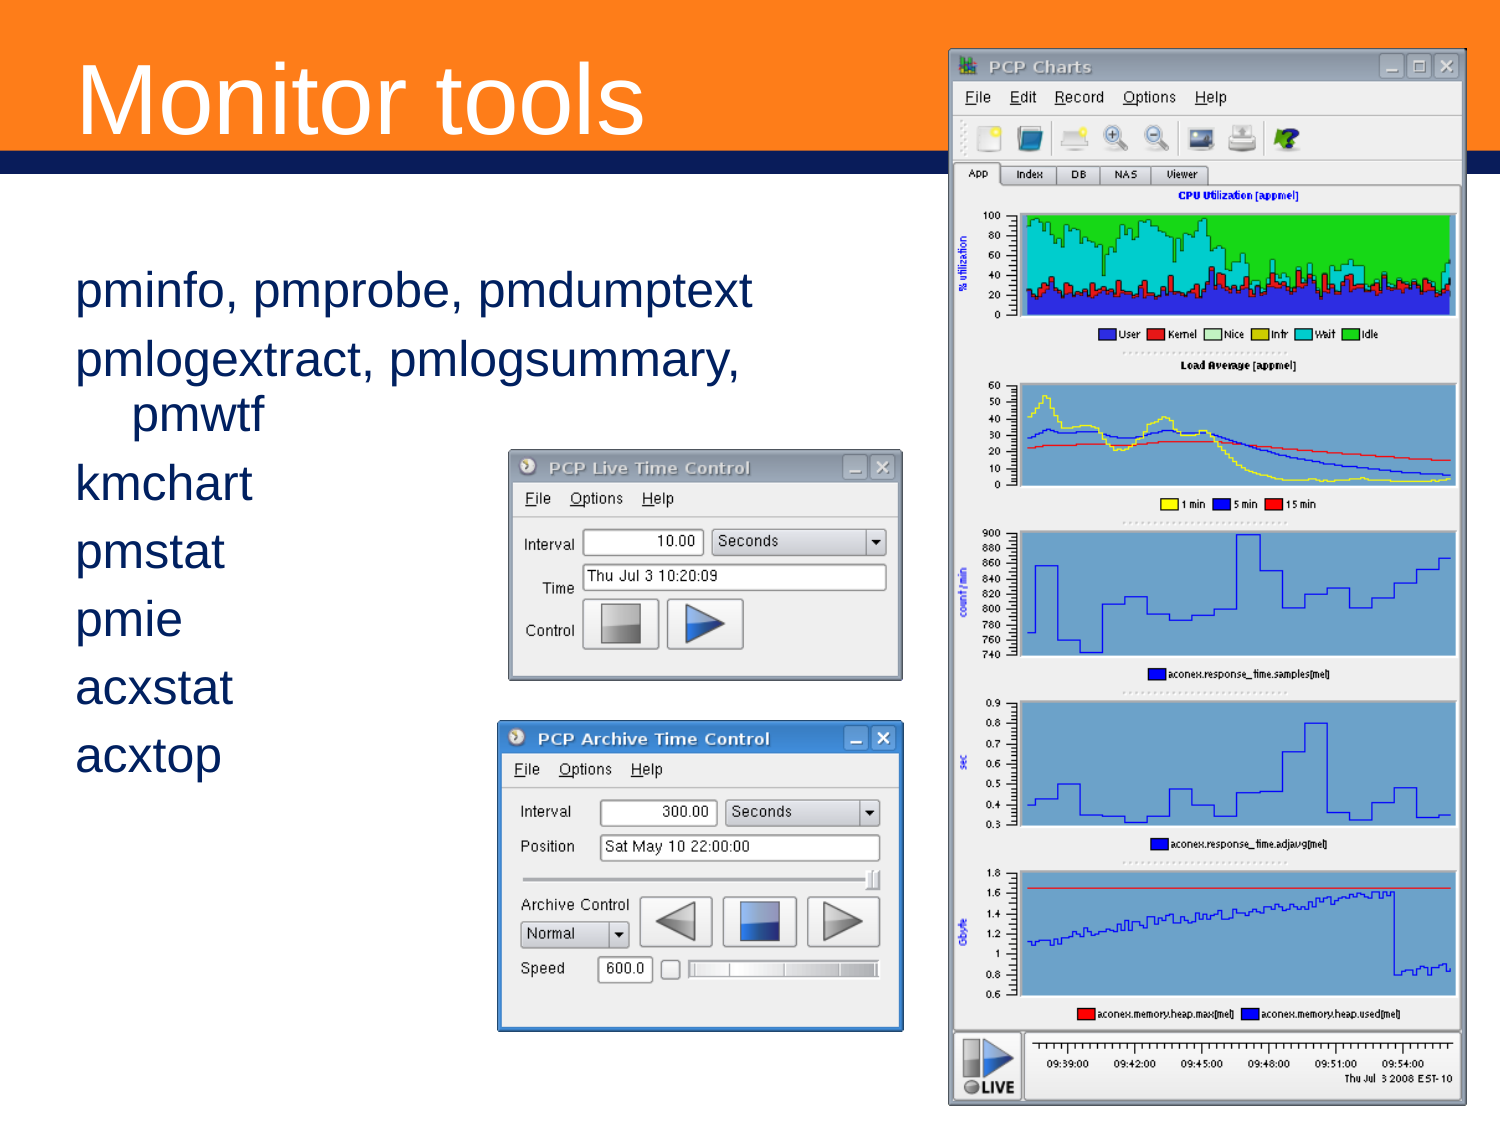

# Monitor tools
pminfo, pmprobe, pmdumptext
pmlogextract, pmlogsummary, pmwtf
kmchart
pmstat
pmie
acxstat
acxtop